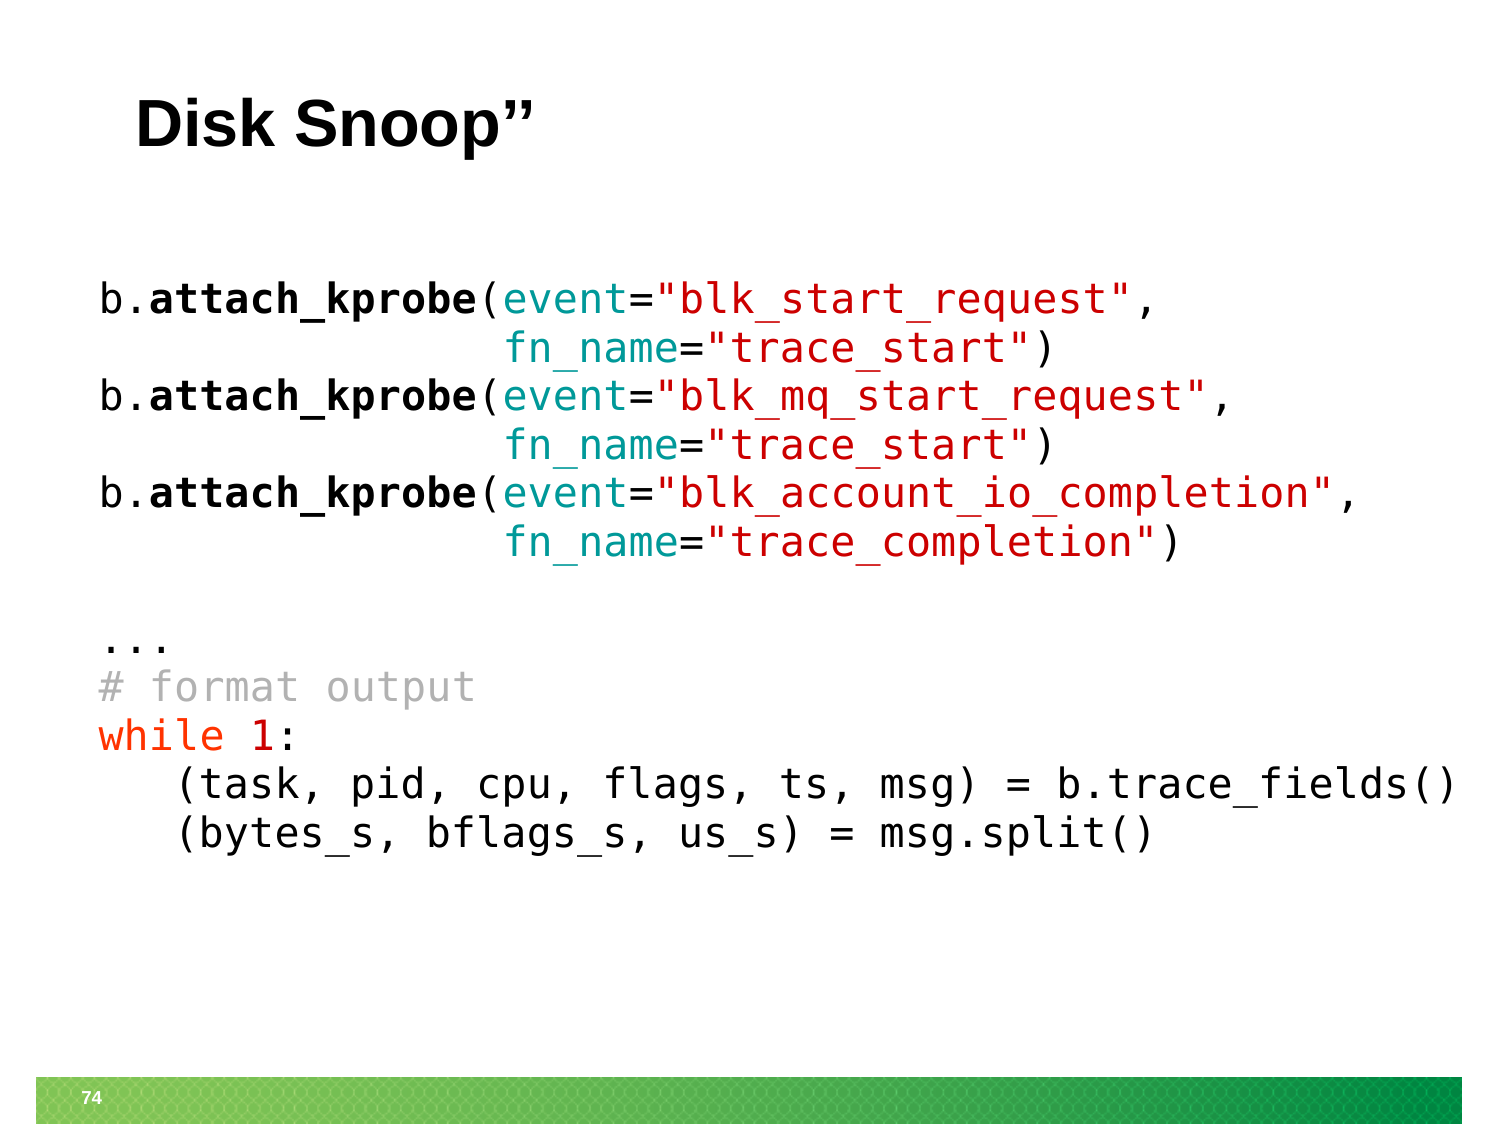

# Disk Snoop’’
b.attach_kprobe(event="blk_start_request",
 fn_name="trace_start")
b.attach_kprobe(event="blk_mq_start_request",
 fn_name="trace_start")
b.attach_kprobe(event="blk_account_io_completion",
 fn_name="trace_completion")
...
# format output
while 1:
	(task, pid, cpu, flags, ts, msg) = b.trace_fields()
	(bytes_s, bflags_s, us_s) = msg.split()